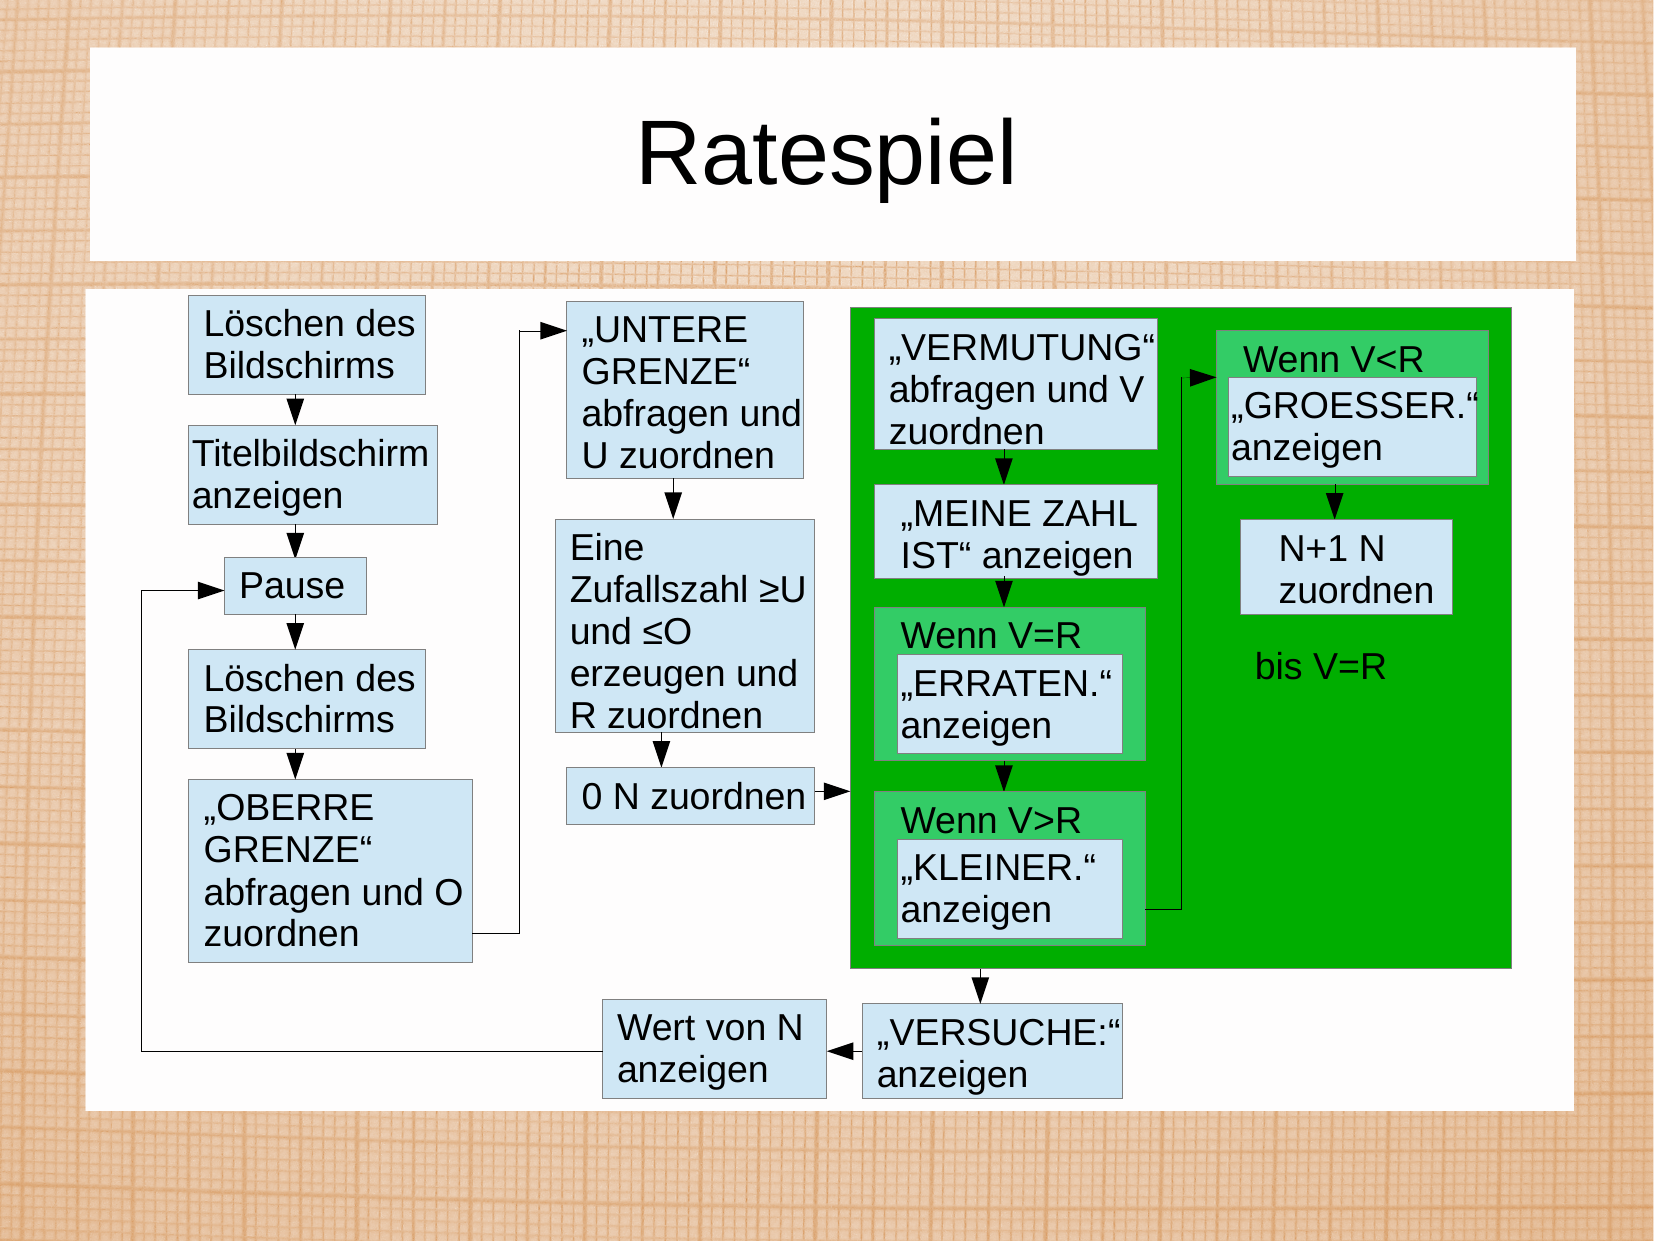

# Ratespiel
Löschen des Bildschirms
„UNTERE GRENZE“ abfragen und U zuordnen
„VERMUTUNG“ abfragen und V zuordnen
Wenn V<R
„GROESSER.“ anzeigen
Titelbildschirm anzeigen
„MEINE ZAHL IST“ anzeigen
Eine Zufallszahl ≥U und ≤O erzeugen und R zuordnen
N+1 N zuordnen
Pause
Wenn V=R
bis V=R
Löschen des Bildschirms
„ERRATEN.“ anzeigen
0 N zuordnen
„OBERRE GRENZE“ abfragen und O zuordnen
Wenn V>R
„KLEINER.“ anzeigen
Wert von N anzeigen
„VERSUCHE:“ anzeigen